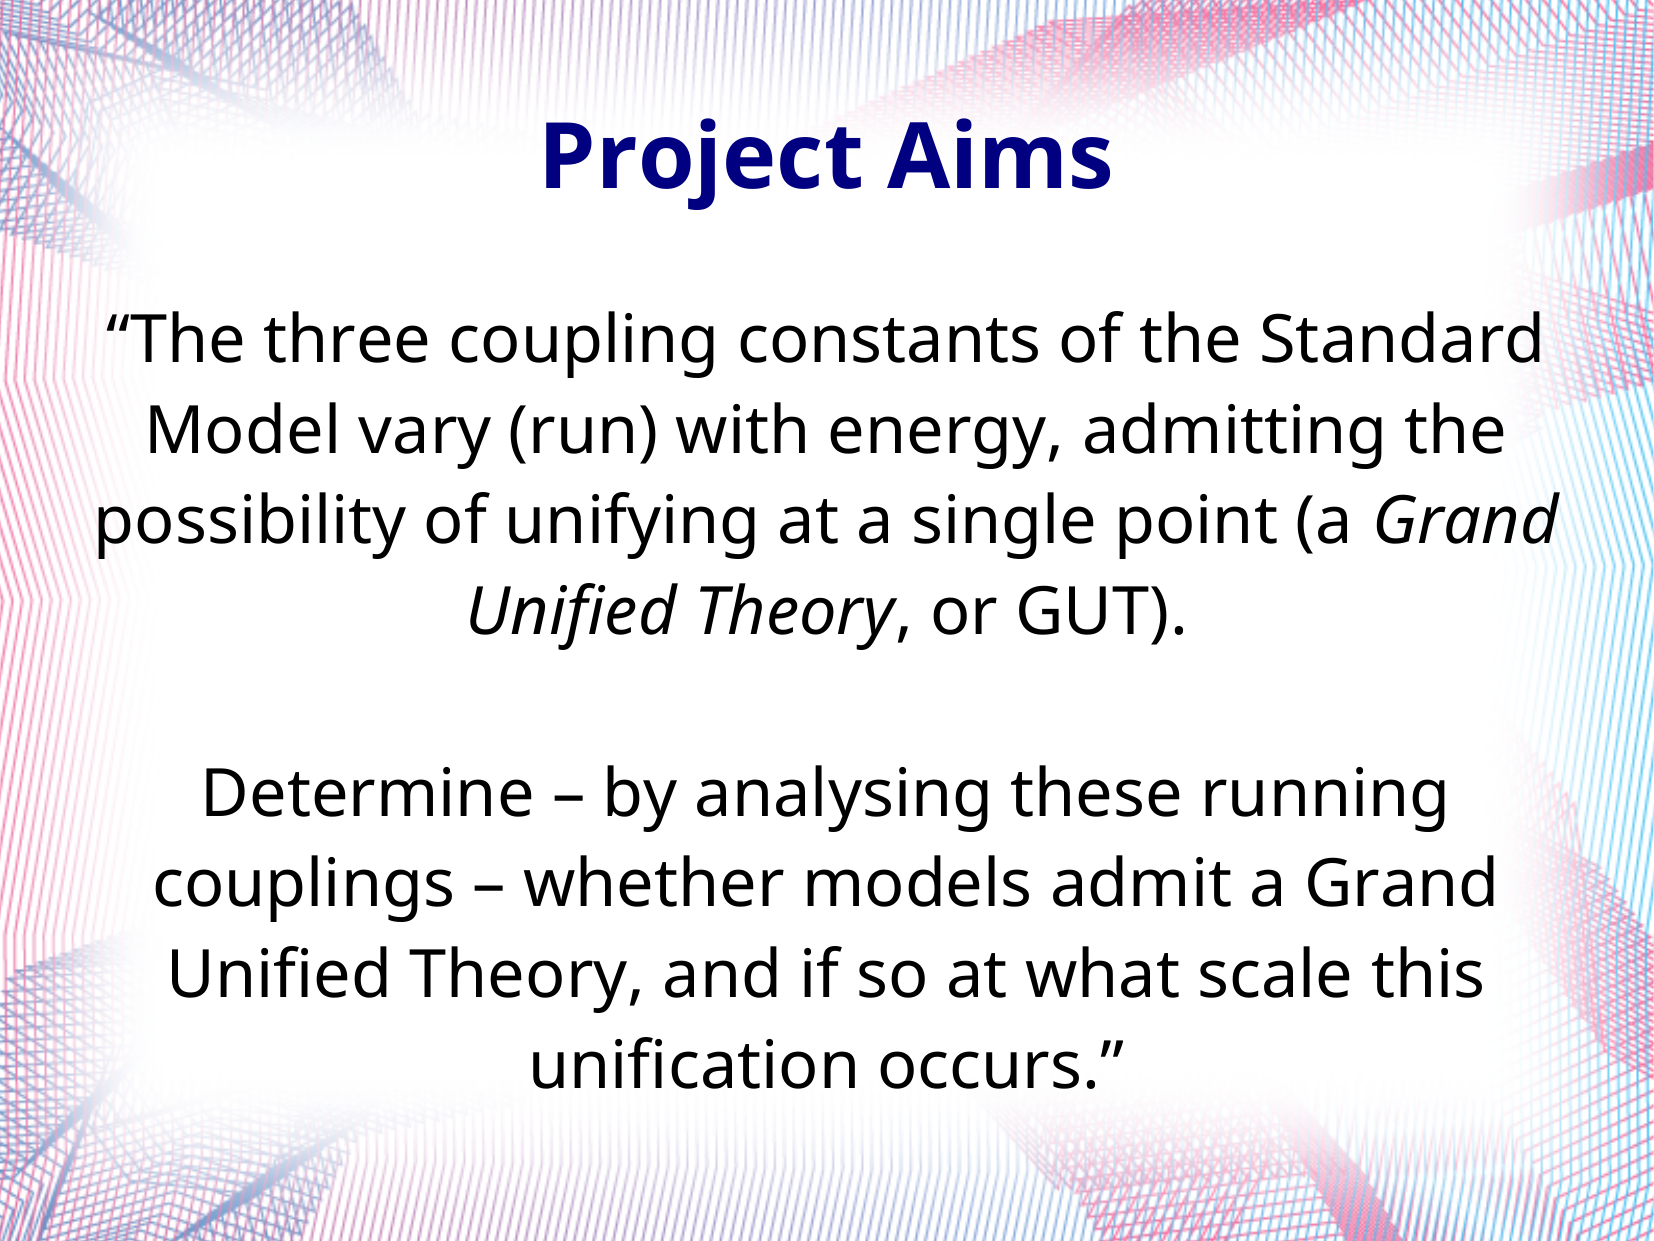

# Project Aims
“The three coupling constants of the Standard Model vary (run) with energy, admitting the possibility of unifying at a single point (a Grand Unified Theory, or GUT).
Determine – by analysing these running couplings – whether models admit a Grand Unified Theory, and if so at what scale this unification occurs.”